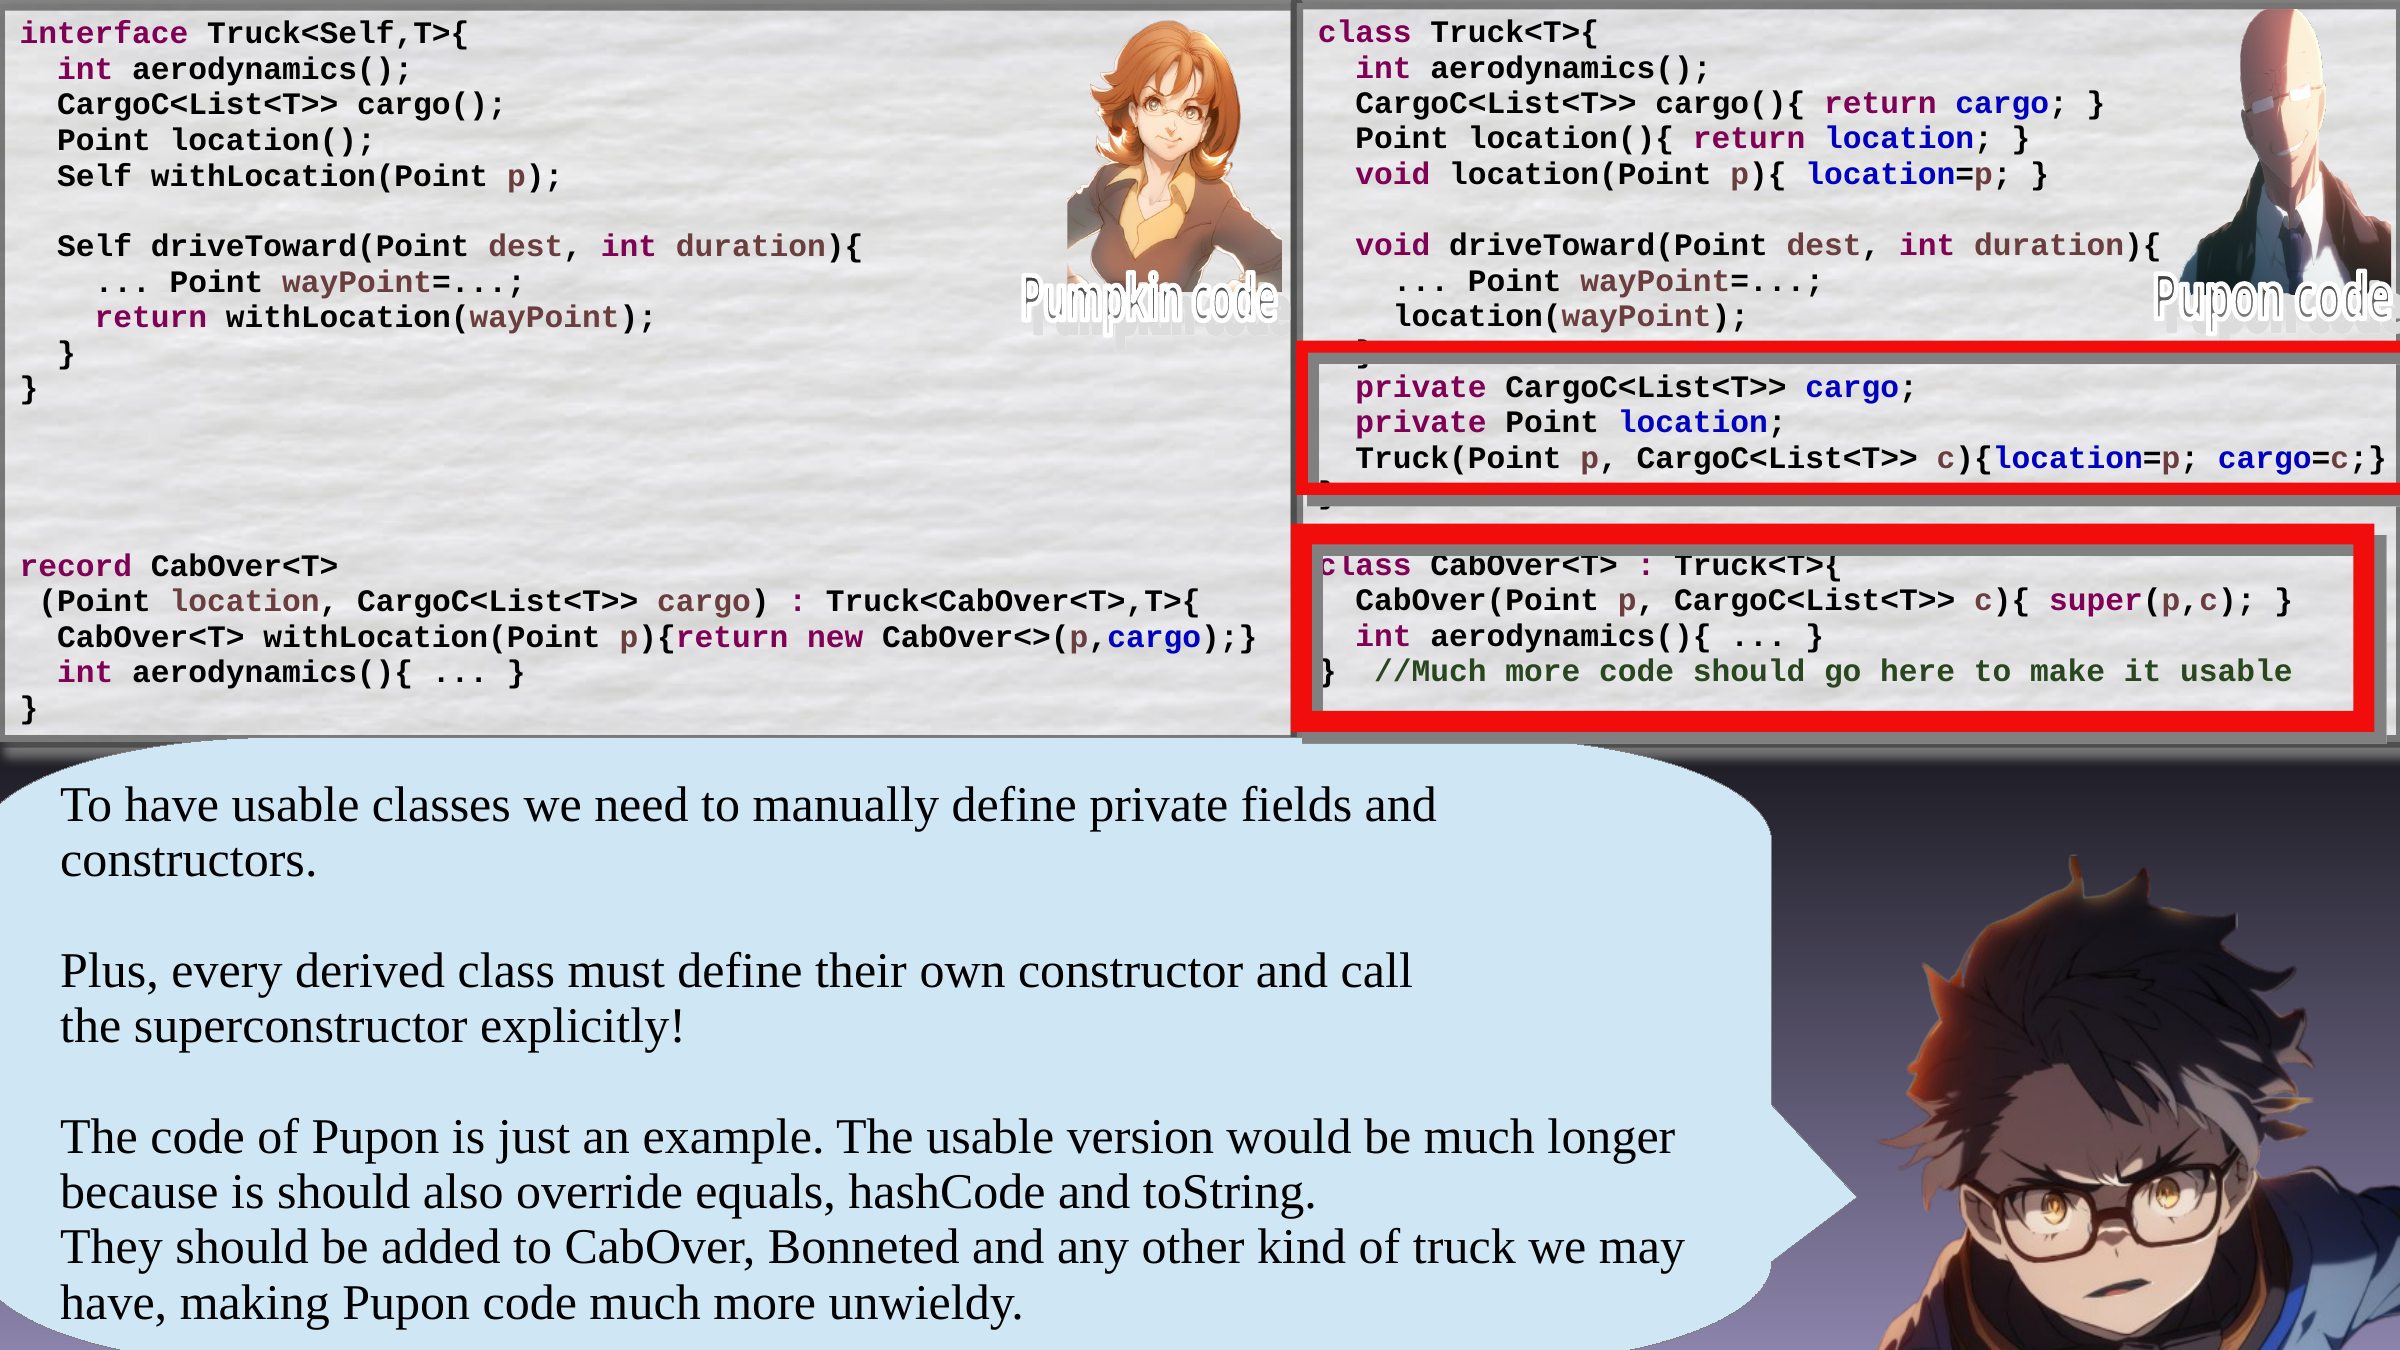

class Truck<T>{
 int aerodynamics();
 CargoC<List<T>> cargo(){ return cargo; }
 Point location(){ return location; }
 void location(Point p){ location=p; }
 void driveToward(Point dest, int duration){
 ... Point wayPoint=...;
 location(wayPoint);
 }
 private CargoC<List<T>> cargo;
 private Point location;
 Truck(Point p, CargoC<List<T>> c){location=p; cargo=c;}
}
class CabOver<T> : Truck<T>{
 CabOver(Point p, CargoC<List<T>> c){ super(p,c); }
 int aerodynamics(){ ... }
} //Much more code should go here to make it usable
interface Truck<Self,T>{
 int aerodynamics();
 CargoC<List<T>> cargo();
 Point location();
 Self withLocation(Point p);
 Self driveToward(Point dest, int duration){
 ... Point wayPoint=...;
 return withLocation(wayPoint);
 }
}
record CabOver<T>
 (Point location, CargoC<List<T>> cargo) : Truck<CabOver<T>,T>{
 CabOver<T> withLocation(Point p){return new CabOver<>(p,cargo);}
 int aerodynamics(){ ... }
}
 Pupon code
Pumpkin code
To have usable classes we need to manually define private fields and constructors.
Plus, every derived class must define their own constructor and call
the superconstructor explicitly!
The code of Pupon is just an example. The usable version would be much longer because is should also override equals, hashCode and toString.
They should be added to CabOver, Bonneted and any other kind of truck we may have, making Pupon code much more unwieldy.